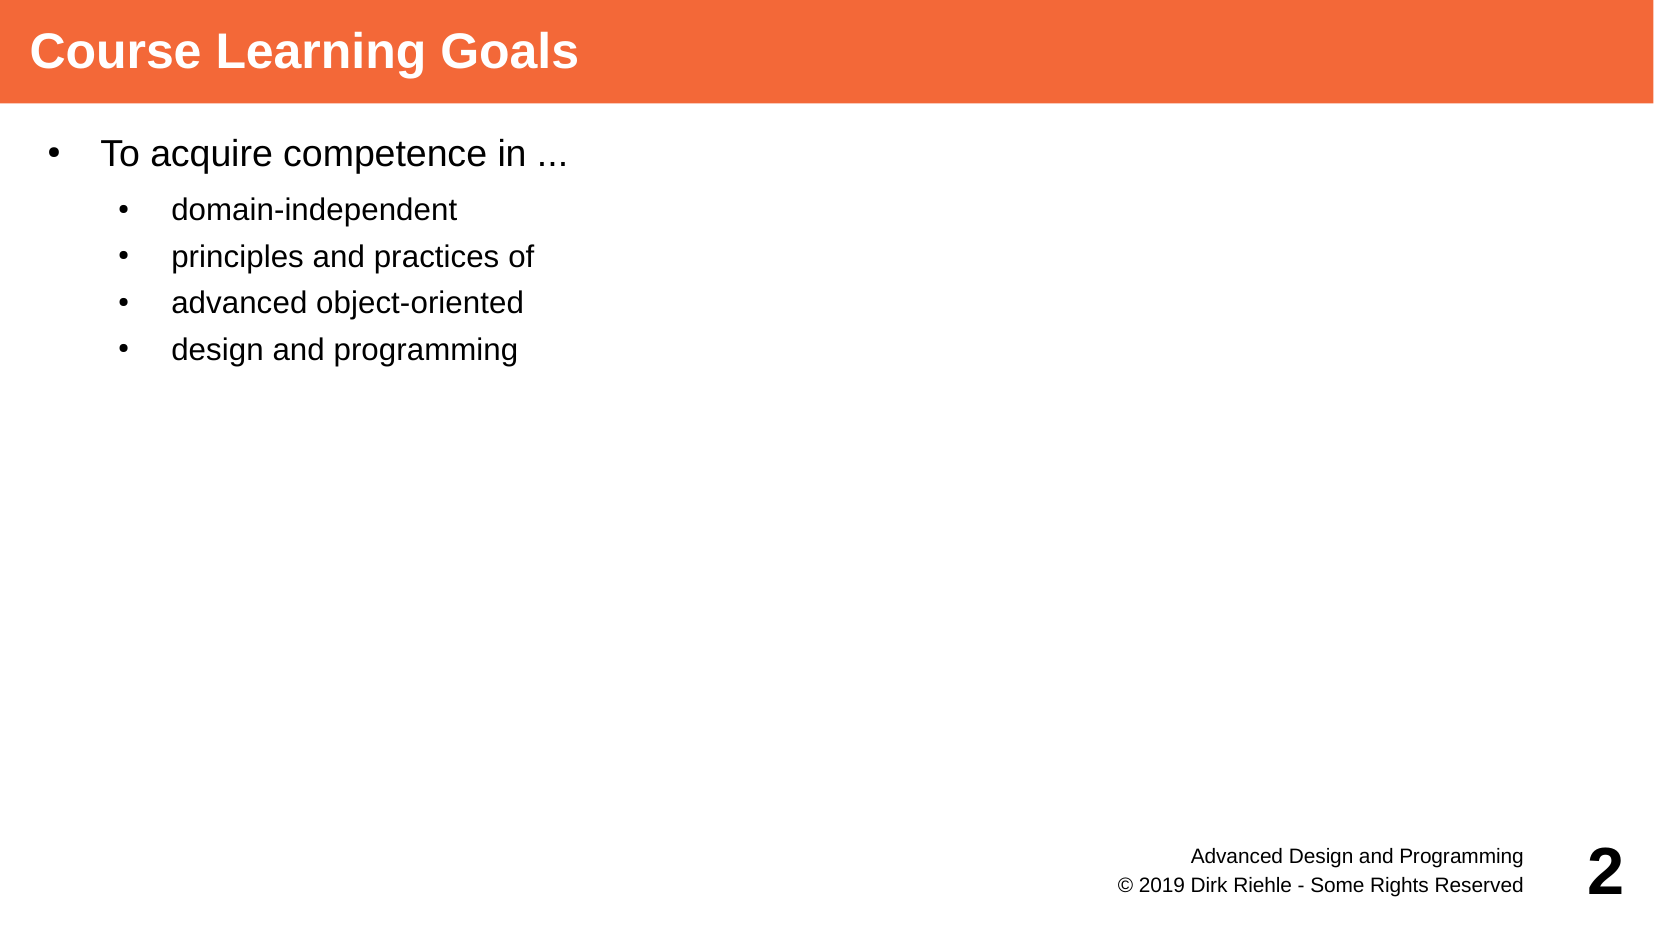

# Course Learning Goals
To acquire competence in ...
domain-independent
principles and practices of
advanced object-oriented
design and programming
Advanced Design and Programming
2
© 2019 Dirk Riehle - Some Rights Reserved